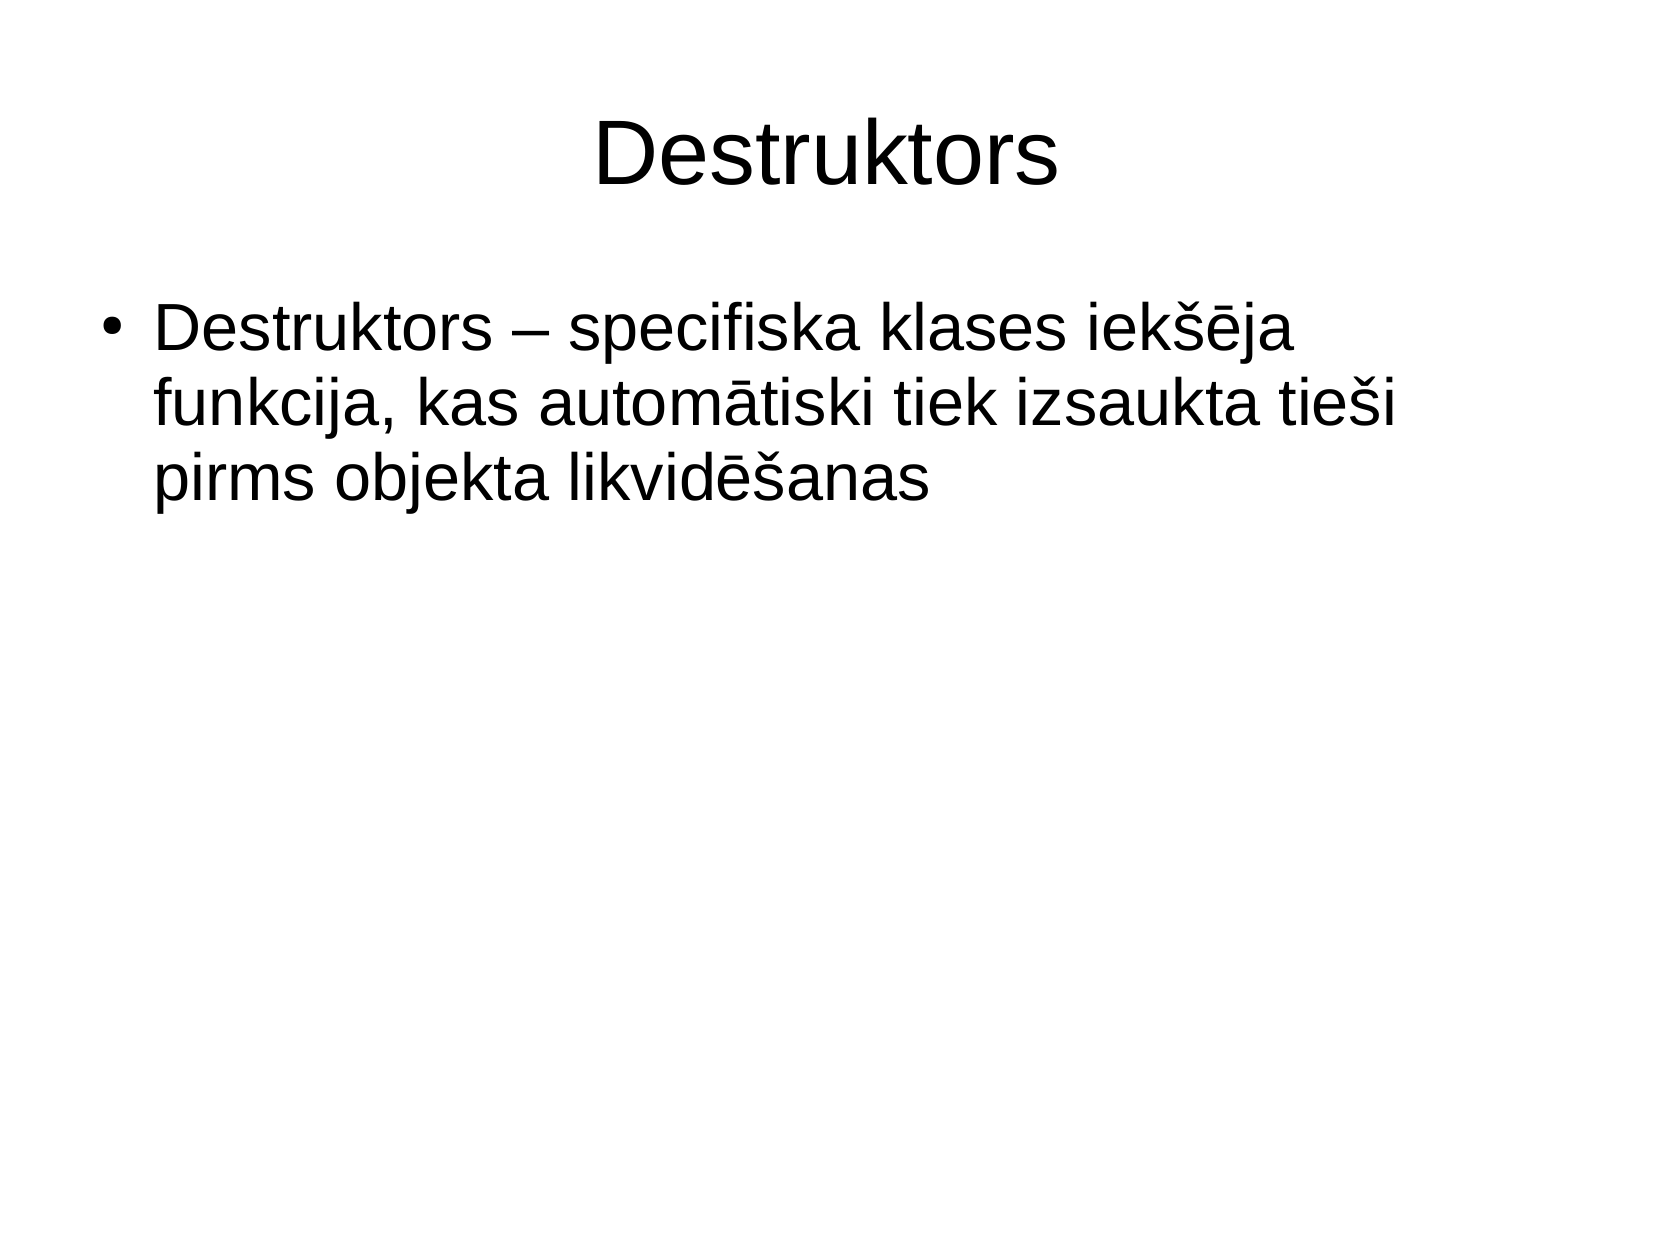

# Destruktors
Destruktors – specifiska klases iekšēja funkcija, kas automātiski tiek izsaukta tieši pirms objekta likvidēšanas